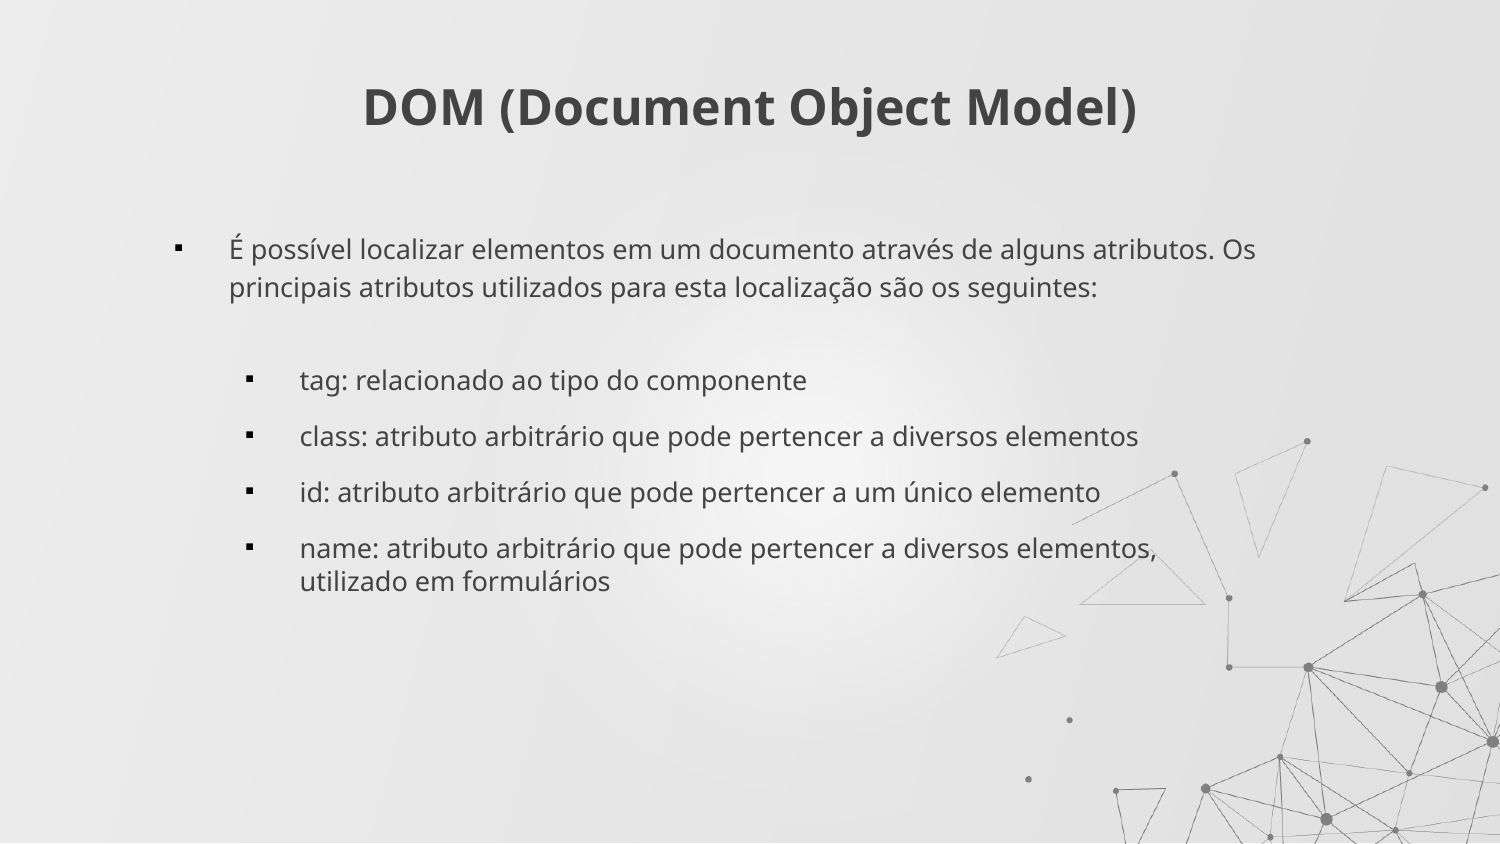

DOM (Document Object Model)
# É possível localizar elementos em um documento através de alguns atributos. Os principais atributos utilizados para esta localização são os seguintes:
tag: relacionado ao tipo do componente
class: atributo arbitrário que pode pertencer a diversos elementos
id: atributo arbitrário que pode pertencer a um único elemento
name: atributo arbitrário que pode pertencer a diversos elementos, utilizado em formulários